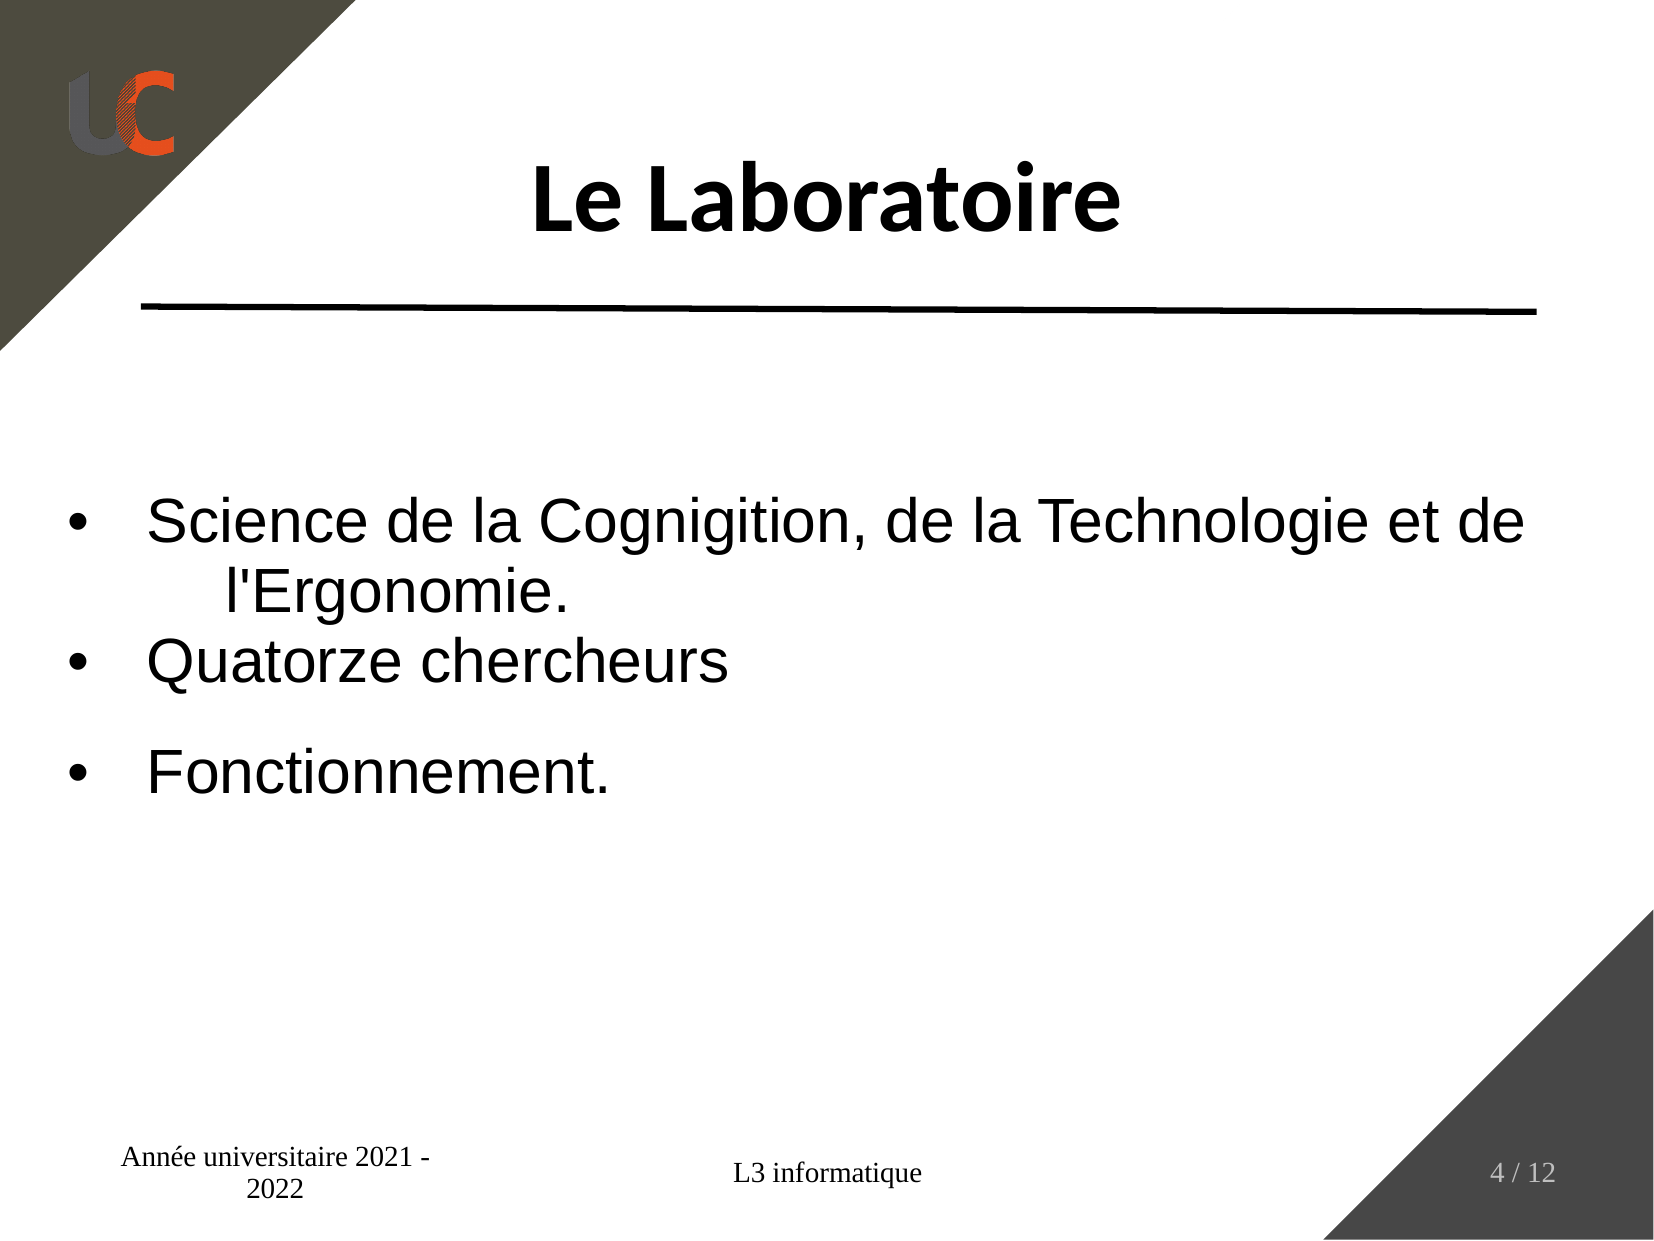

# Le Laboratoire
Science de la Cognigition, de la Technologie et de l'Ergonomie.
Quatorze chercheurs
Fonctionnement.
Année universitaire 2021 - 2022
L3 informatique